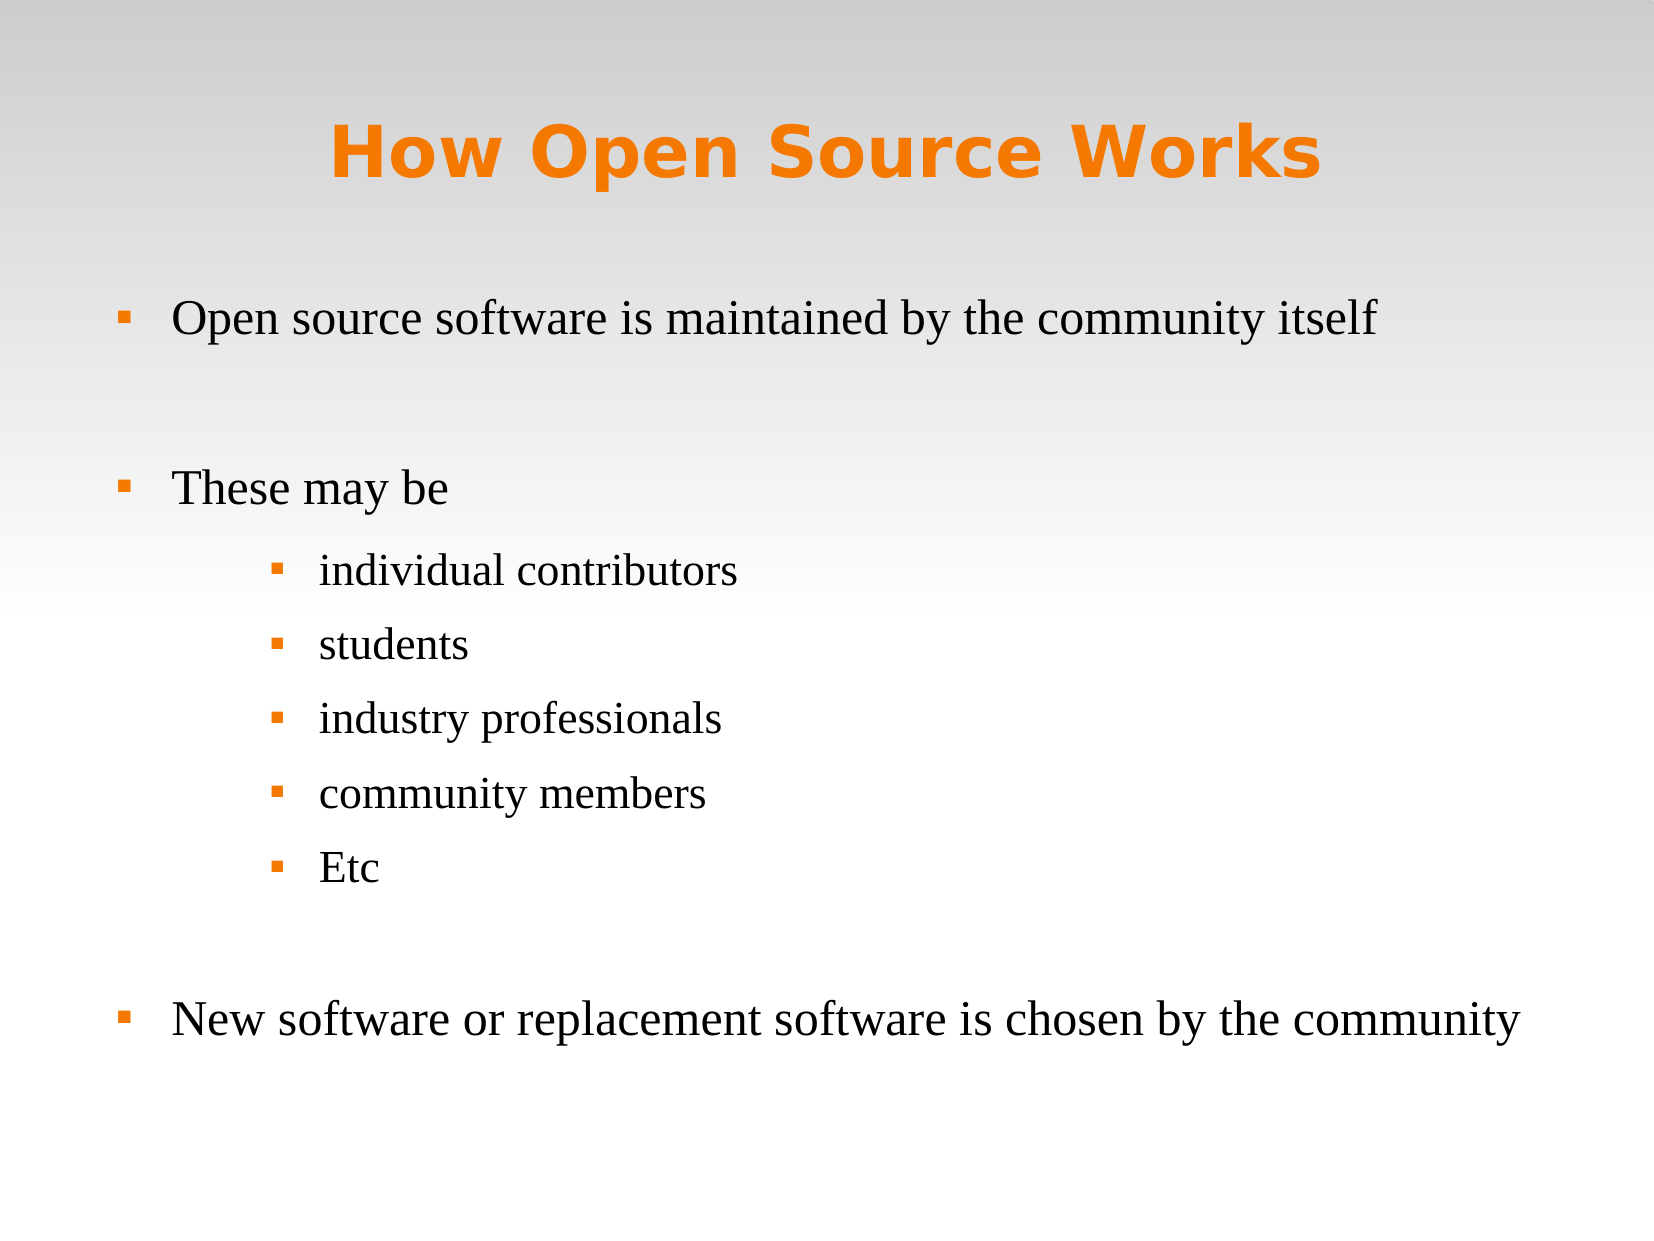

# How Open Source Works
Open source software is maintained by the community itself
These may be
individual contributors
students
industry professionals
community members
Etc
New software or replacement software is chosen by the community